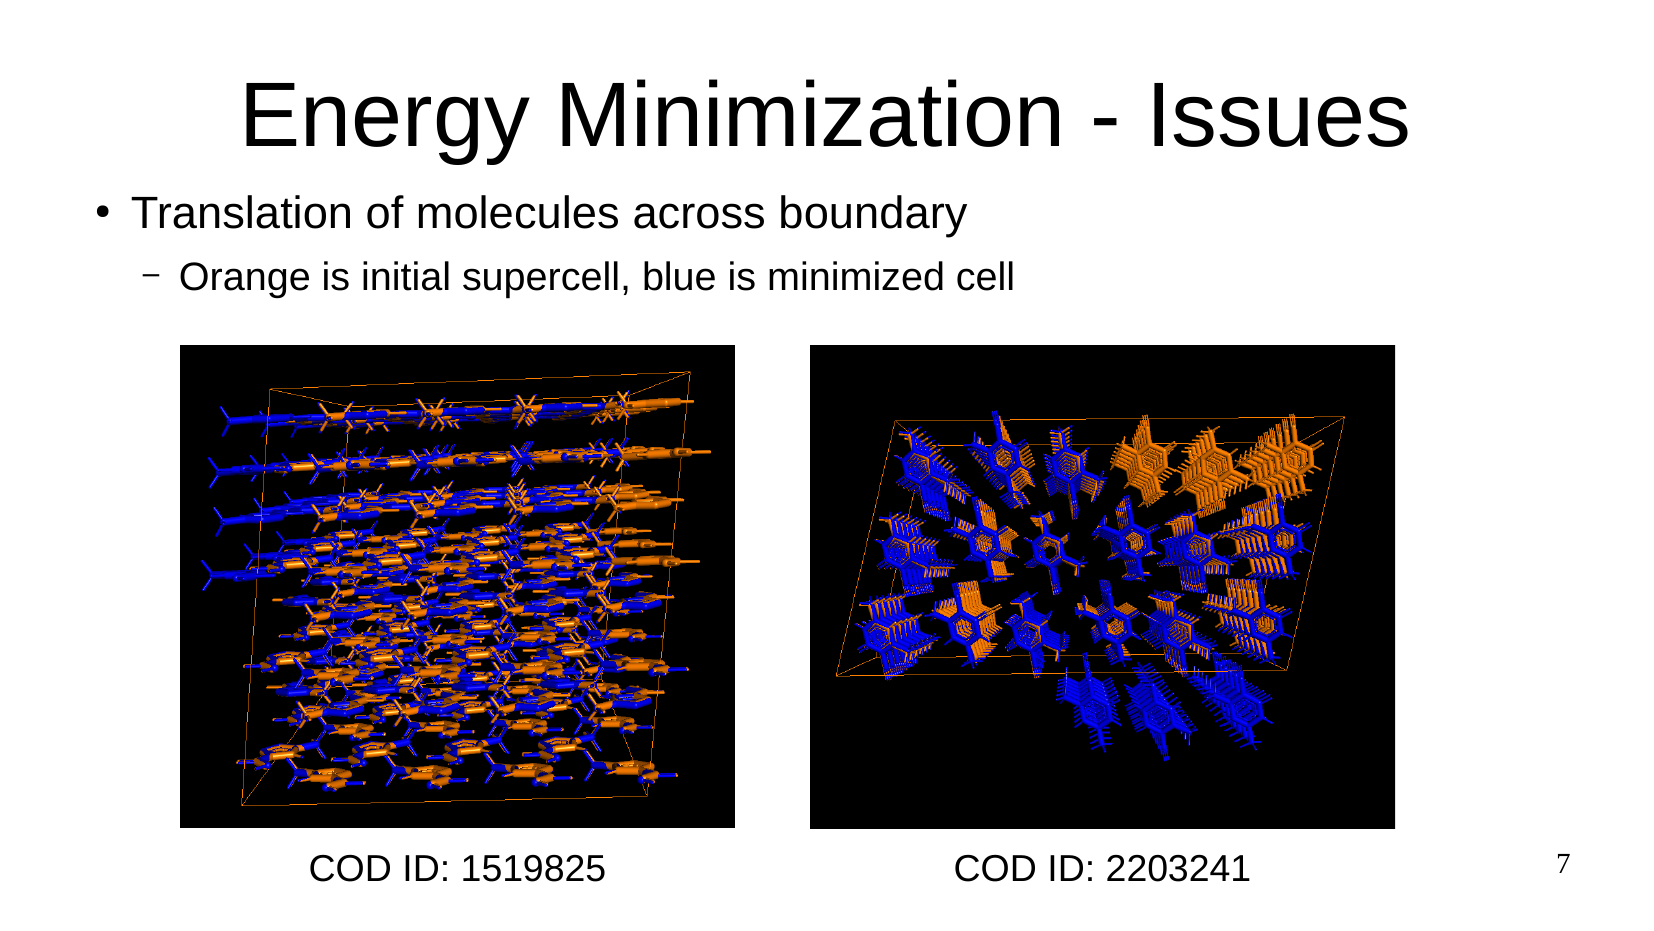

# Energy Minimization - Issues
Translation of molecules across boundary
Orange is initial supercell, blue is minimized cell
COD ID: 1519825
COD ID: 2203241
7